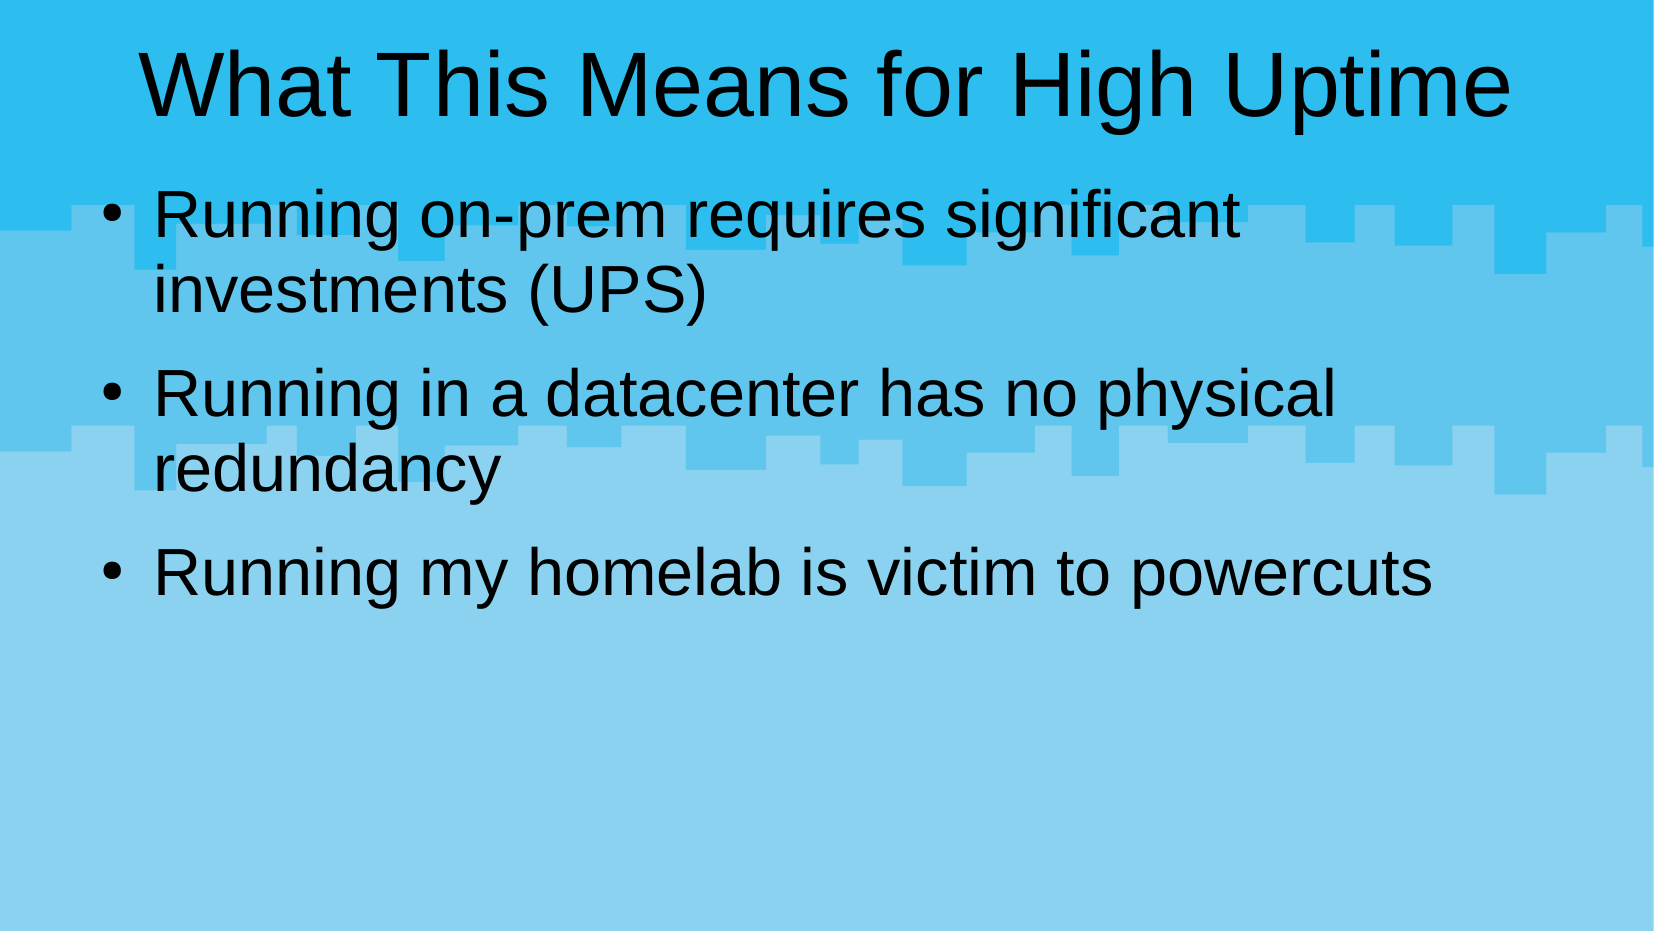

# What T	his Means for High Uptime
Running on-prem requires significant investments (UPS)
Running in a datacenter has no physical redundancy
Running my homelab is victim to powercuts